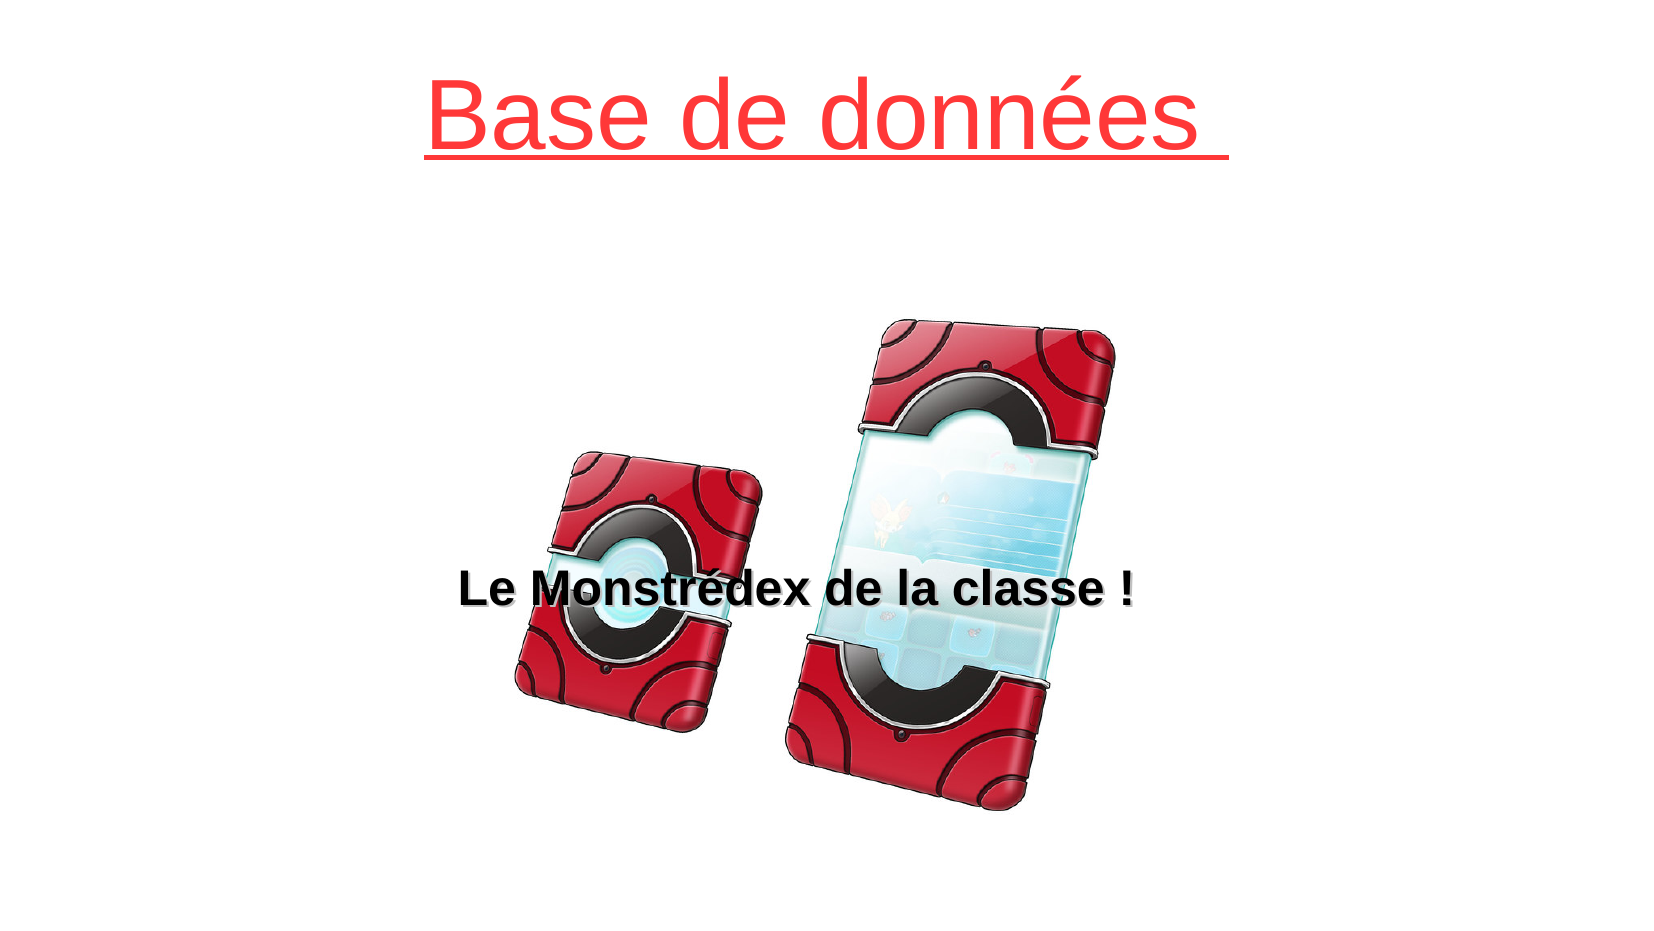

# Base de données
Le Monstrédex de la classe !